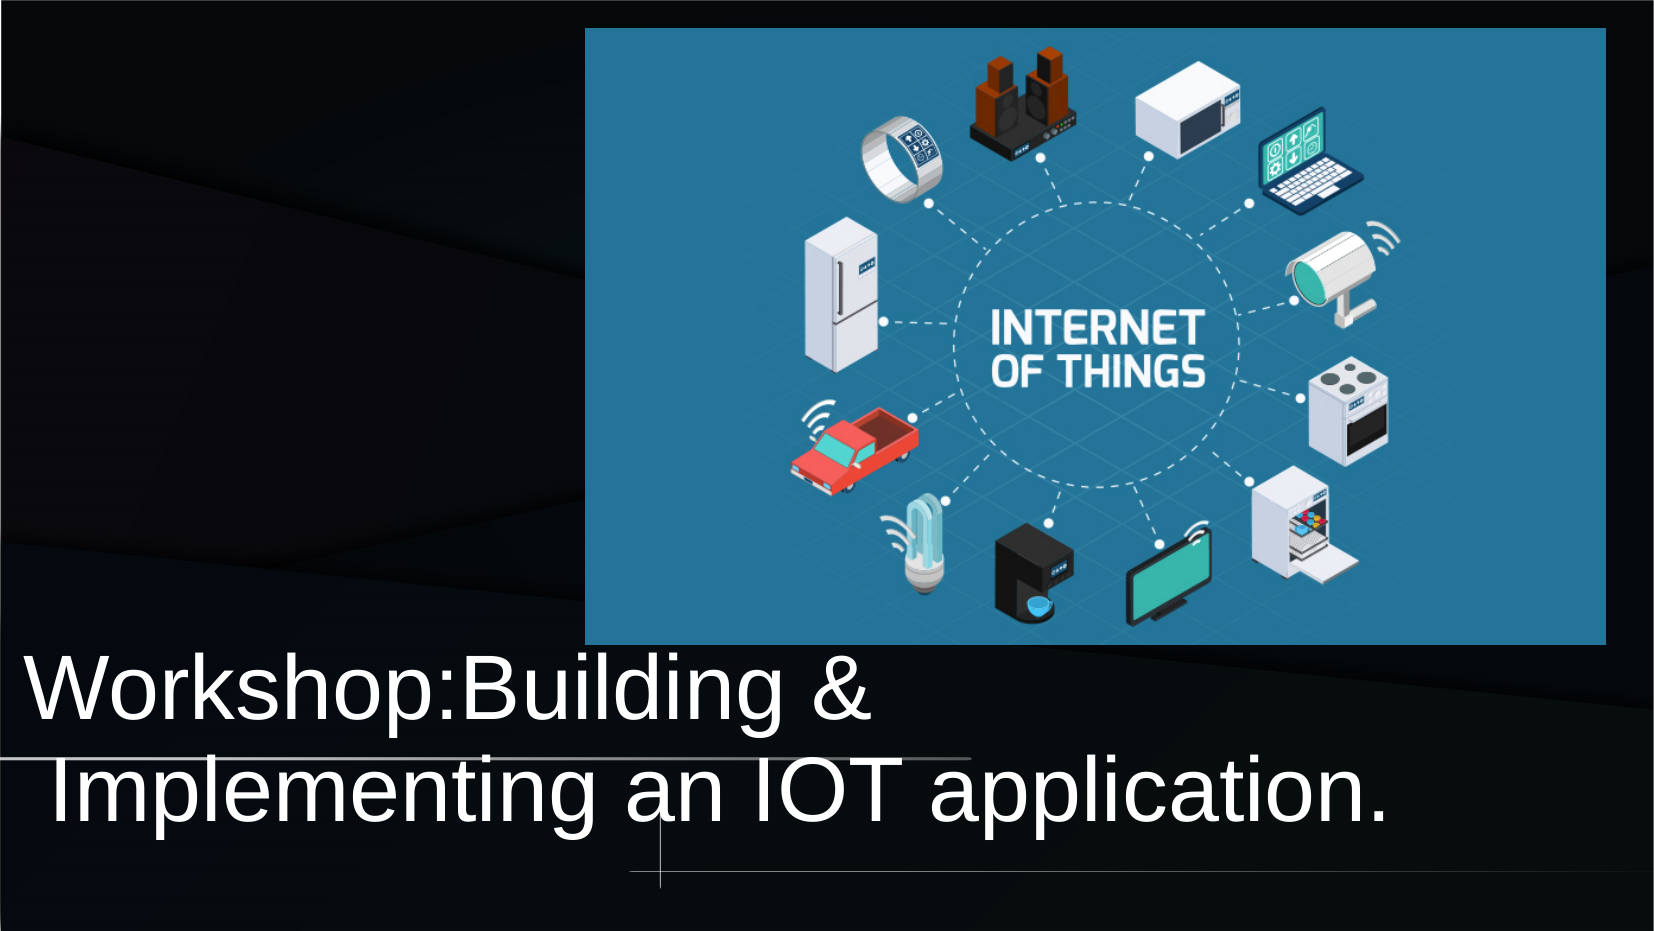

# Workshop:Building & Implementing an IOT application.